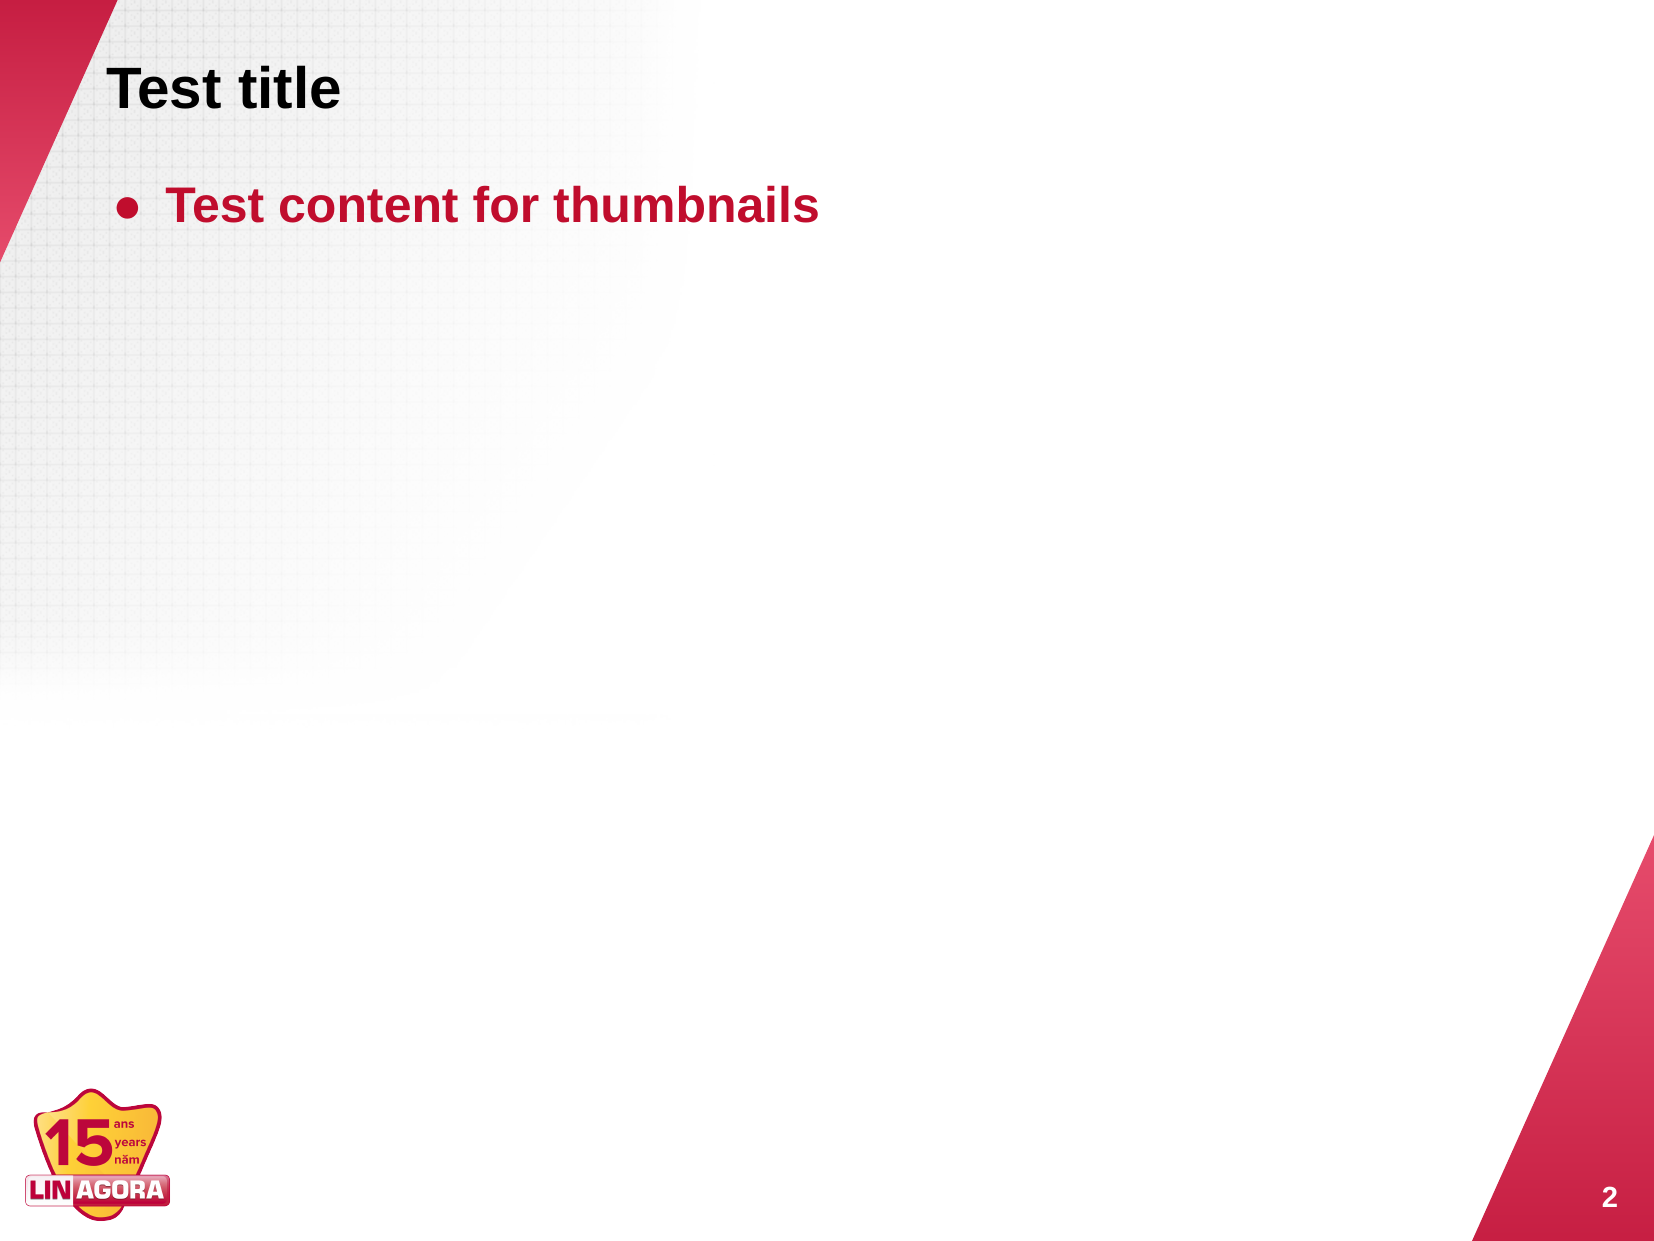

# Test title
Test content for thumbnails
2